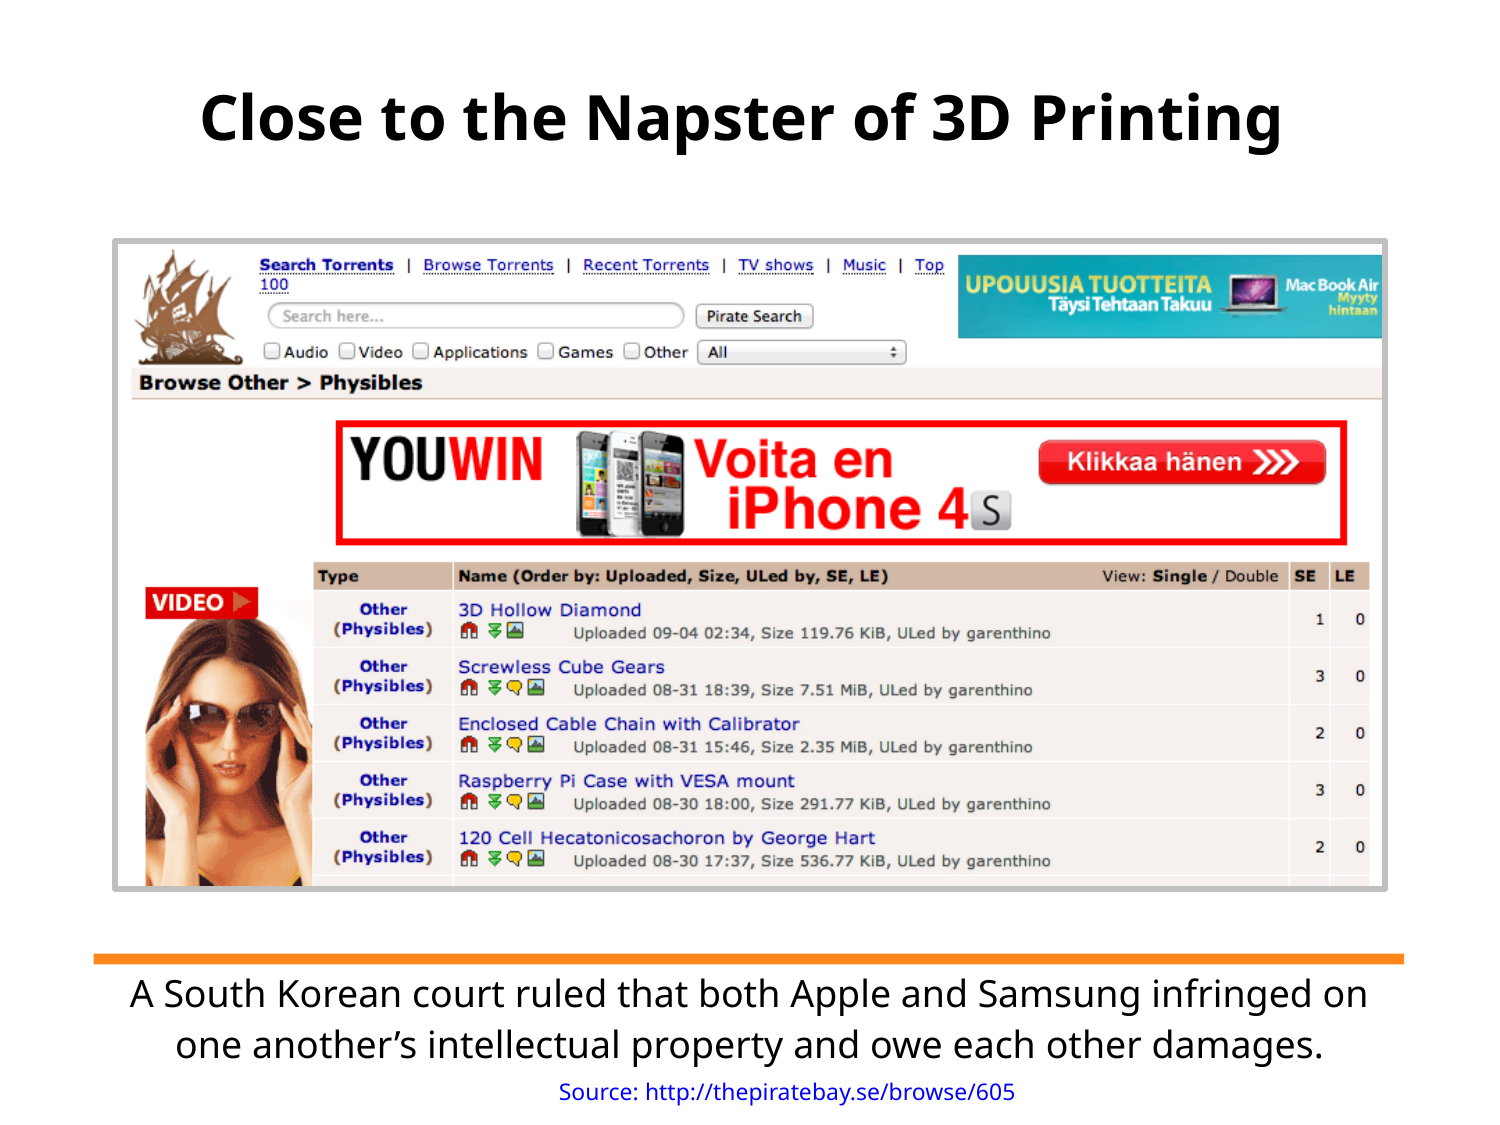

# Close to the Napster of 3D Printing
A South Korean court ruled that both Apple and Samsung infringed on one another’s intellectual property and owe each other damages.
Source: http://thepiratebay.se/browse/605